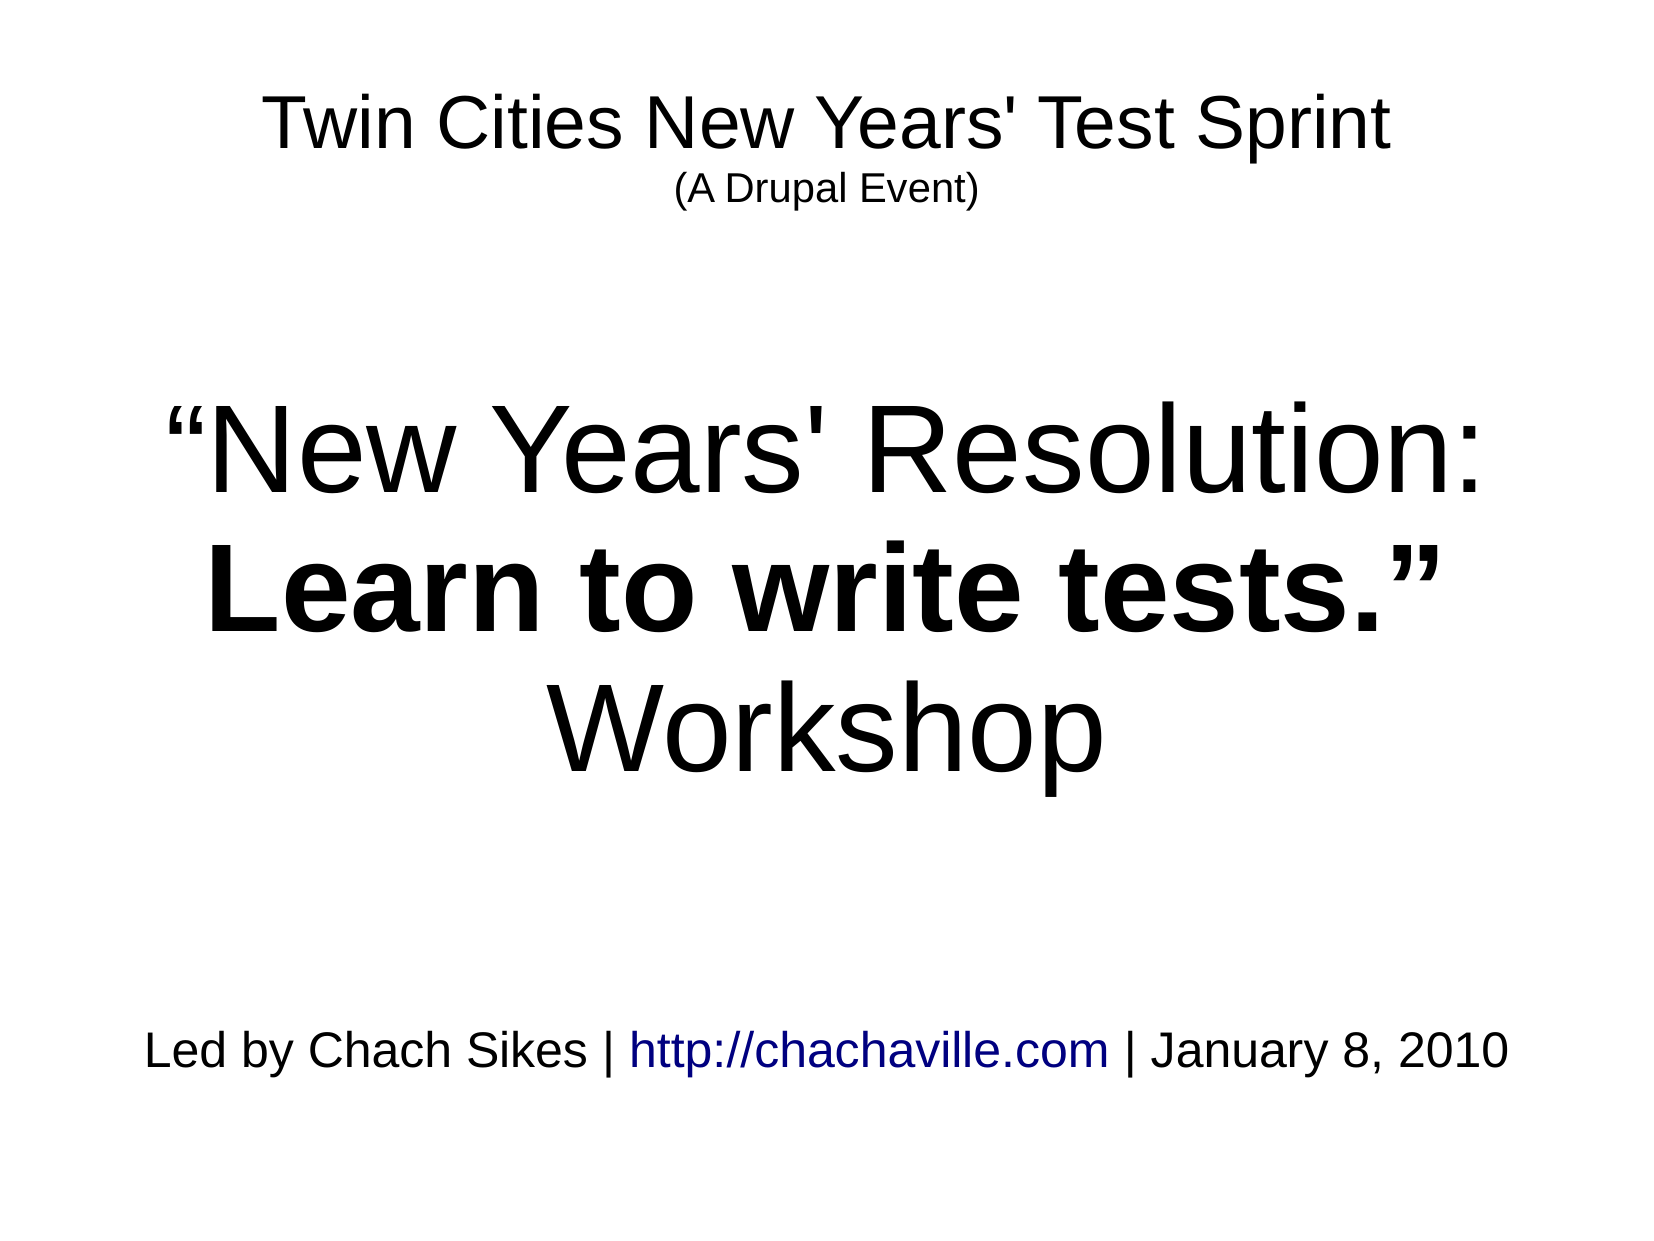

# Twin Cities New Years' Test Sprint
(A Drupal Event)
“New Years' Resolution: Learn to write tests.” Workshop
Led by Chach Sikes | http://chachaville.com | January 8, 2010